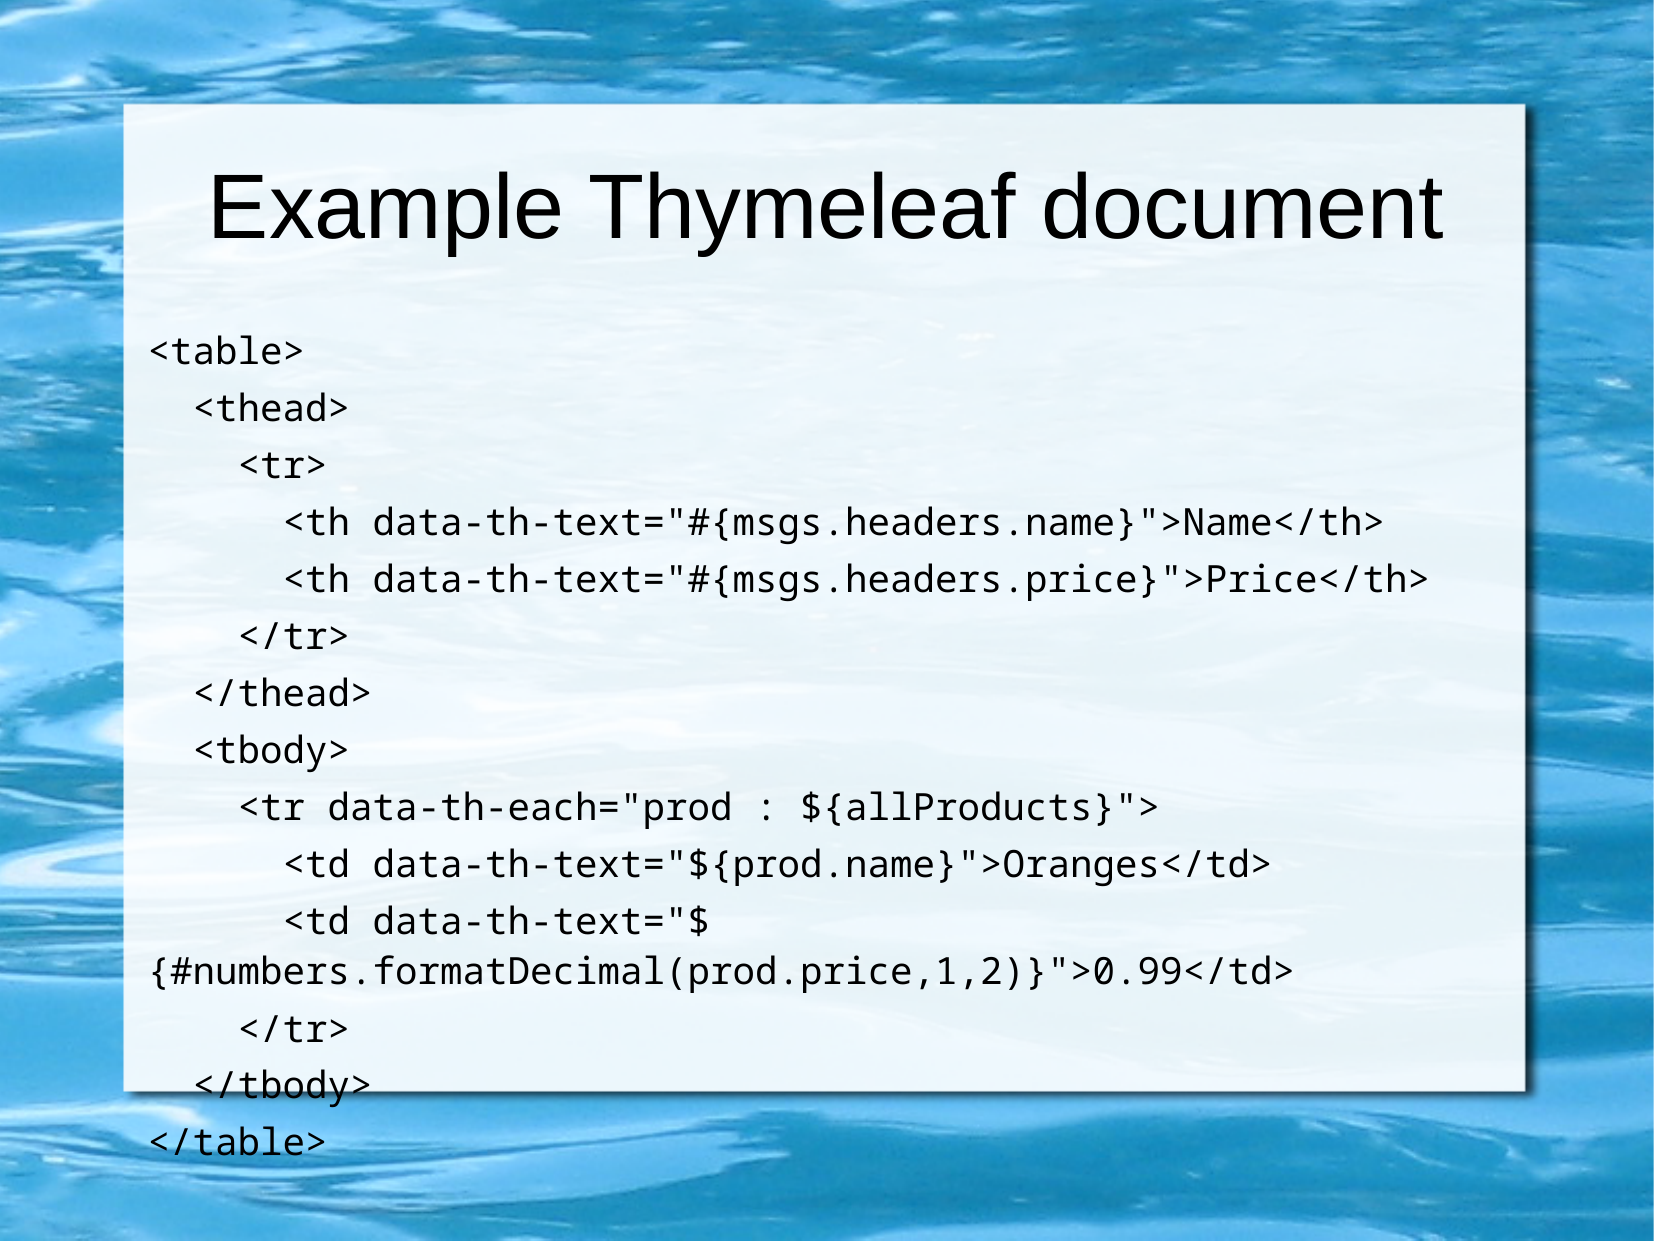

# Example Thymeleaf document
<table>
 <thead>
 <tr>
 <th data-th-text="#{msgs.headers.name}">Name</th>
 <th data-th-text="#{msgs.headers.price}">Price</th>
 </tr>
 </thead>
 <tbody>
 <tr data-th-each="prod : ${allProducts}">
 <td data-th-text="${prod.name}">Oranges</td>
 <td data-th-text="${#numbers.formatDecimal(prod.price,1,2)}">0.99</td>
 </tr>
 </tbody>
</table>